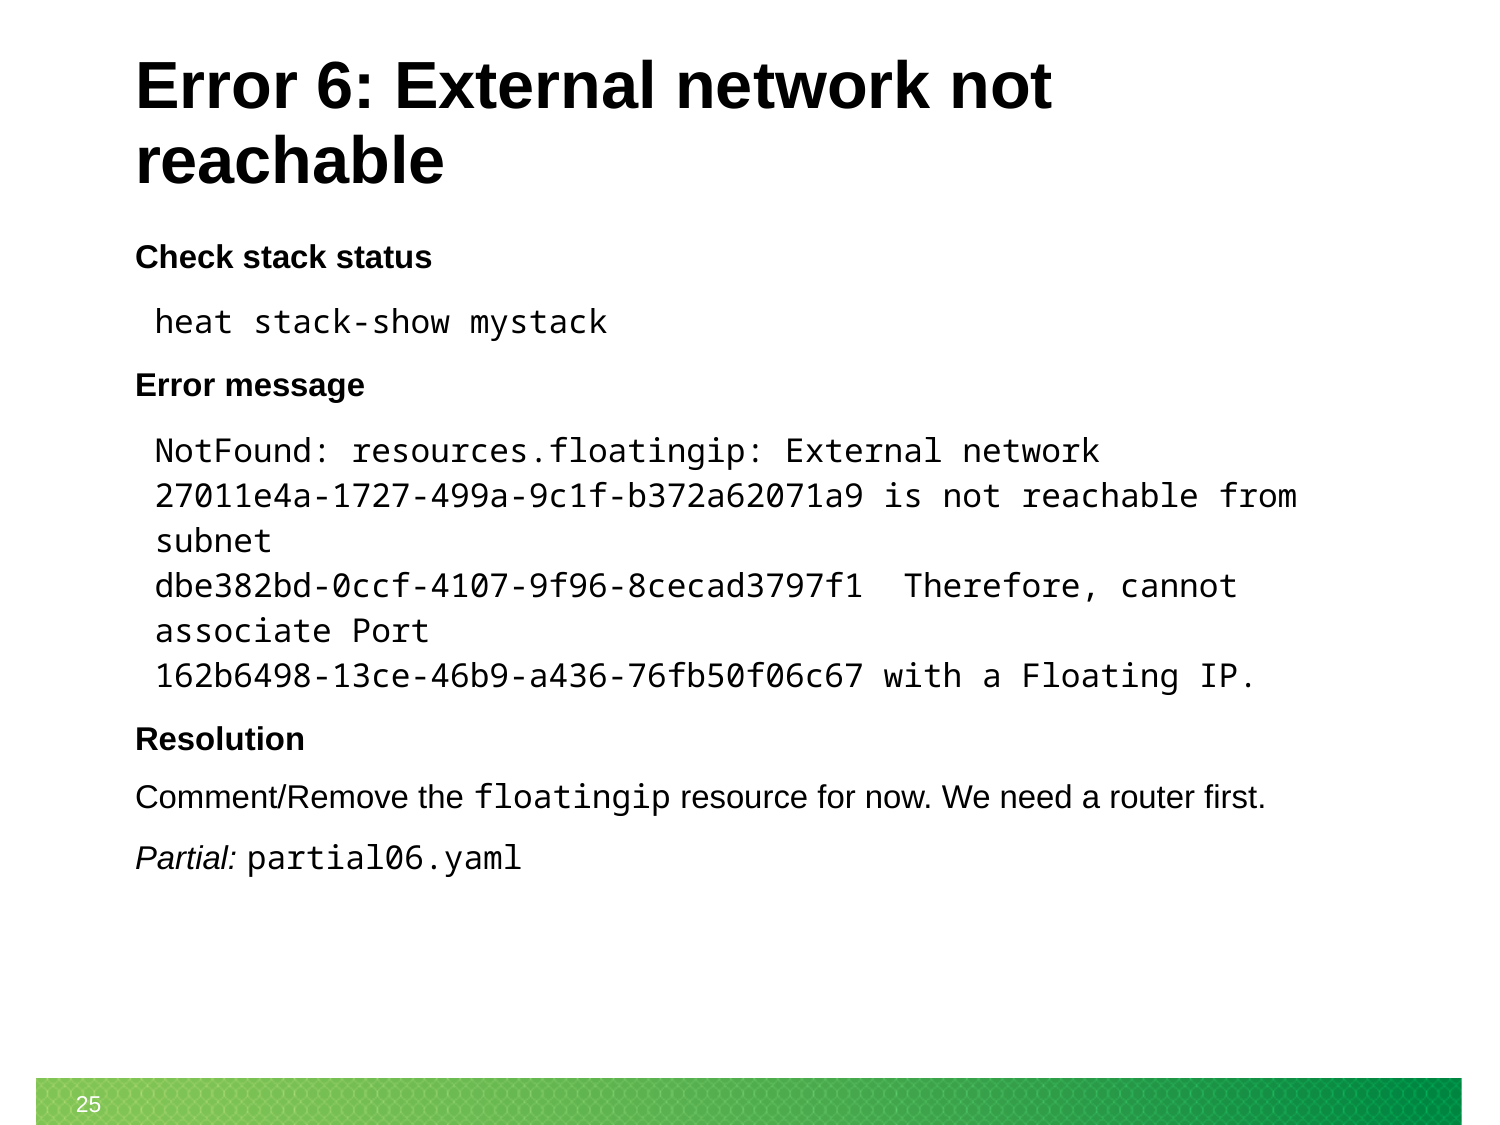

# Error 6: External network not reachable
Check stack status
heat stack-show mystack
Error message
NotFound: resources.floatingip: External network
27011e4a-1727-499a-9c1f-b372a62071a9 is not reachable from subnet
dbe382bd-0ccf-4107-9f96-8cecad3797f1 Therefore, cannot associate Port
162b6498-13ce-46b9-a436-76fb50f06c67 with a Floating IP.
Resolution
Comment/Remove the floatingip resource for now. We need a router first.
Partial: partial06.yaml